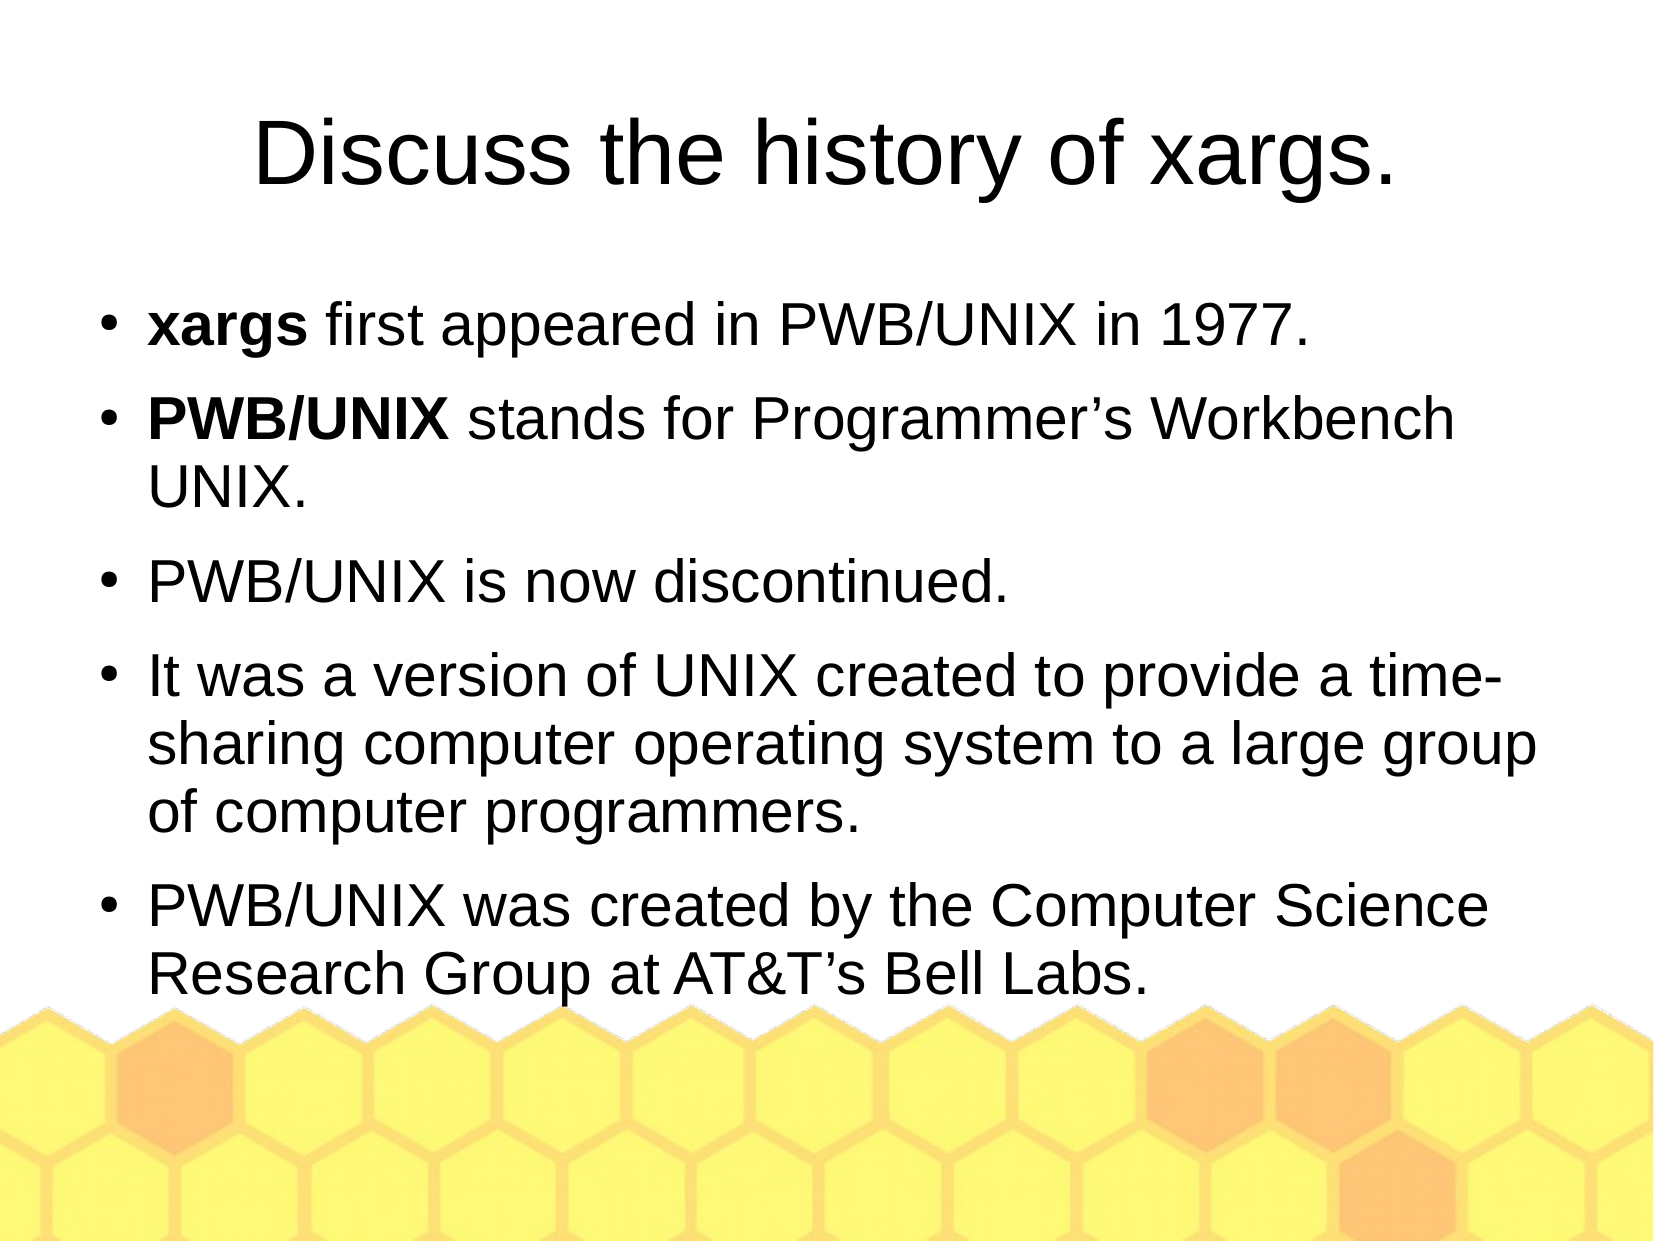

# Discuss the history of xargs.
xargs first appeared in PWB/UNIX in 1977.
PWB/UNIX stands for Programmer’s Workbench UNIX.
PWB/UNIX is now discontinued.
It was a version of UNIX created to provide a time-sharing computer operating system to a large group of computer programmers.
PWB/UNIX was created by the Computer Science Research Group at AT&T’s Bell Labs.